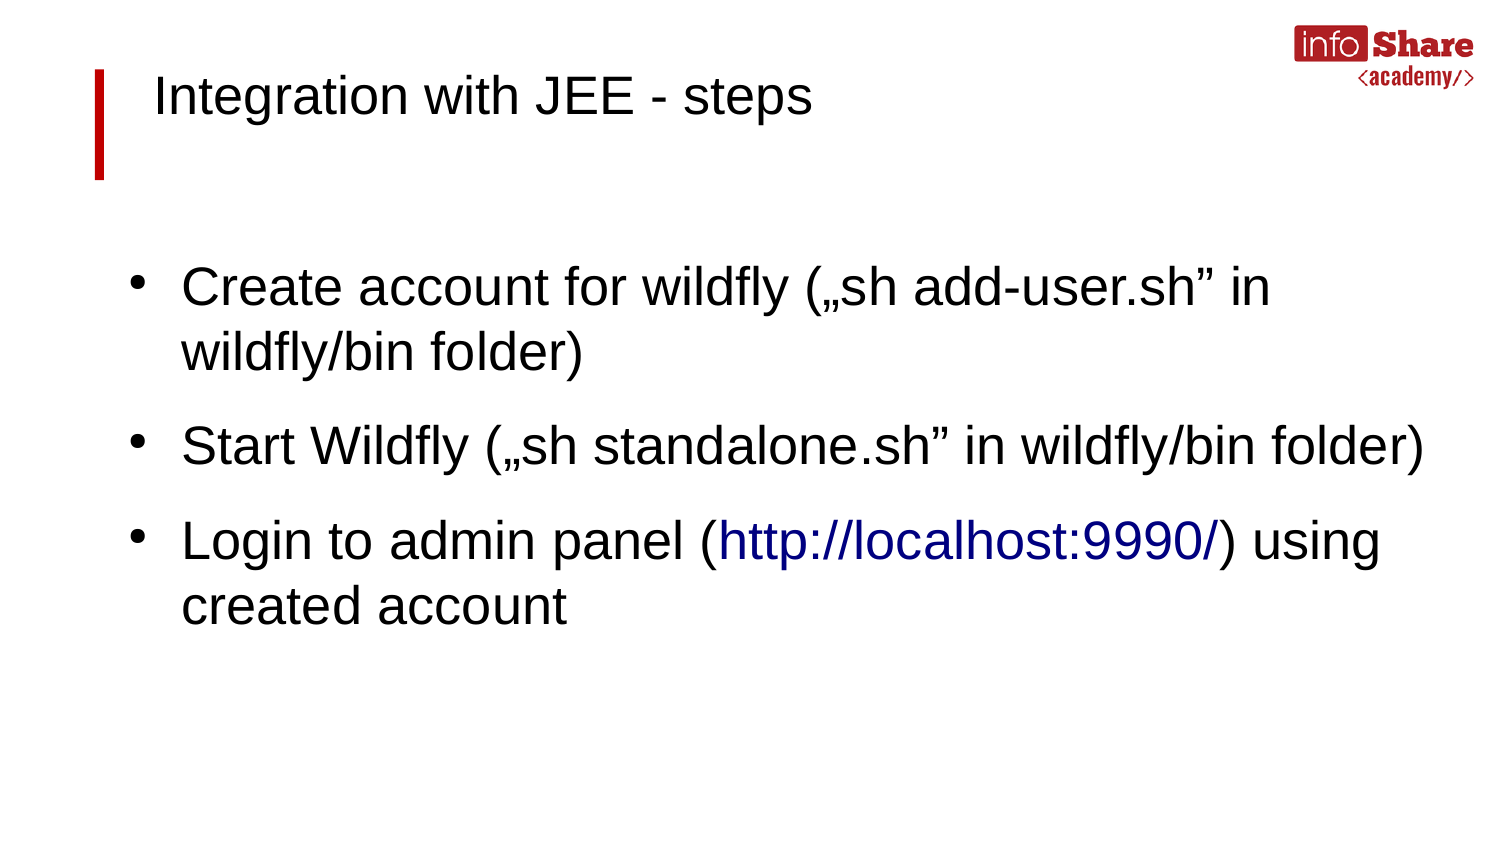

# Integration with JEE - steps
Create account for wildfly („sh add-user.sh” in wildfly/bin folder)
Start Wildfly („sh standalone.sh” in wildfly/bin folder)
Login to admin panel (http://localhost:9990/) using created account